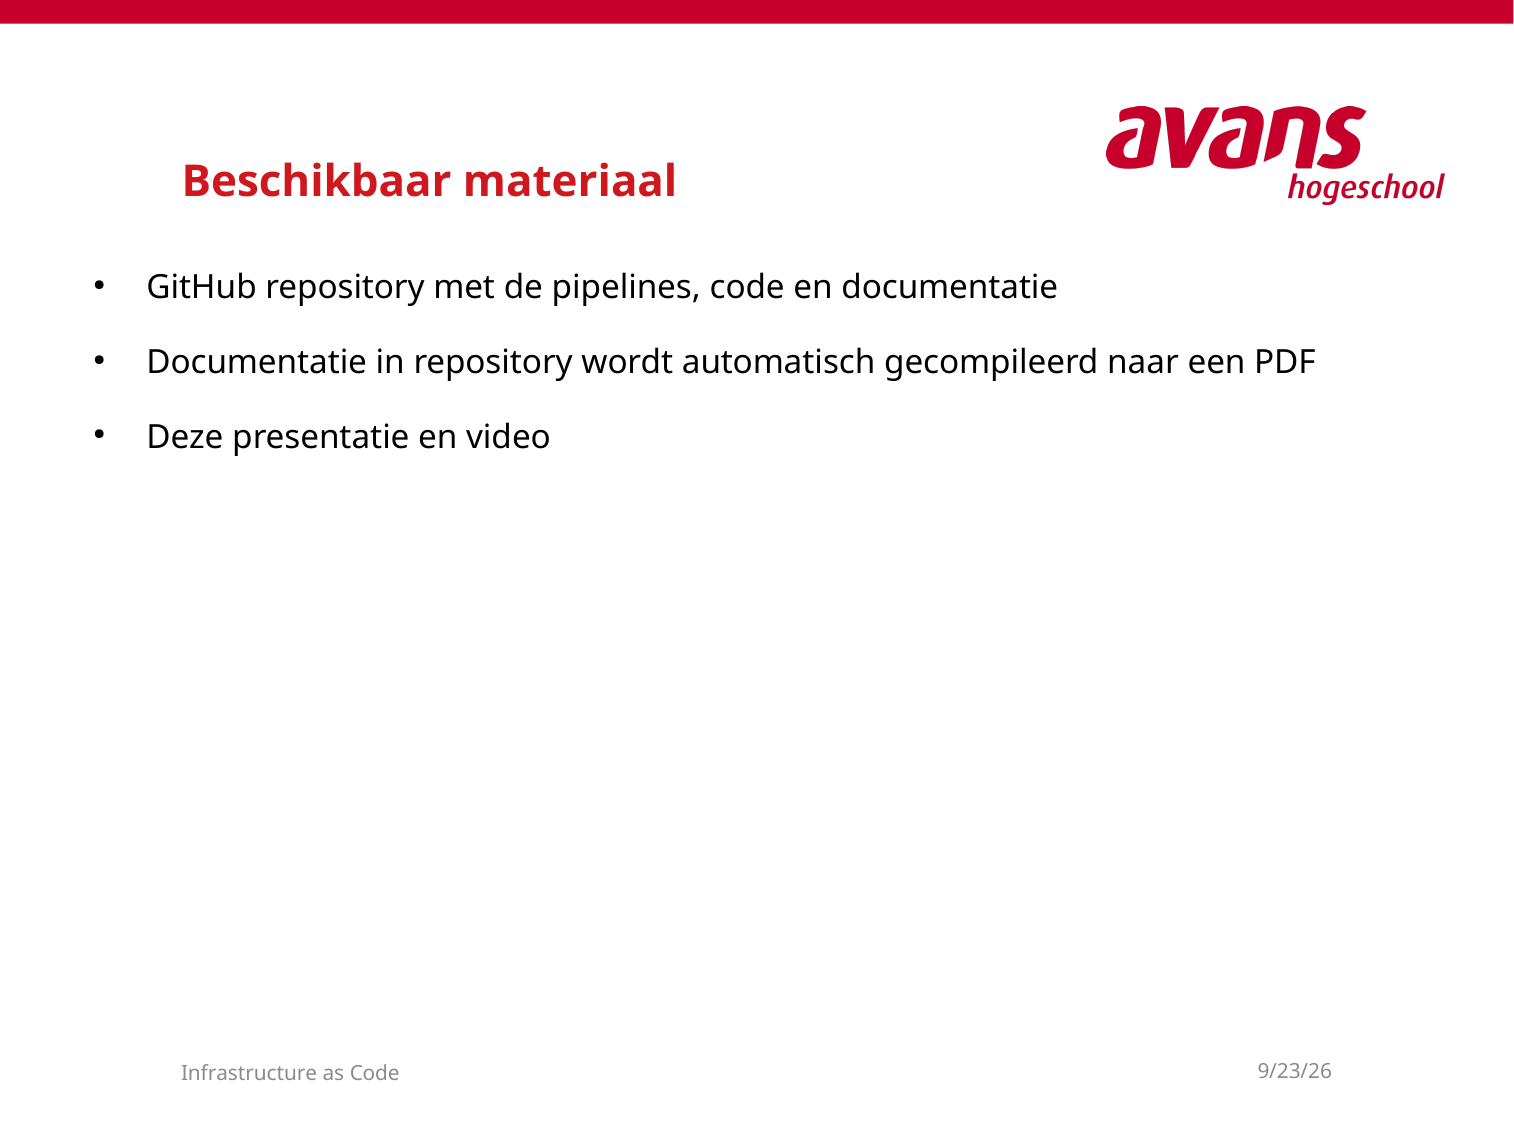

# Beschikbaar materiaal
GitHub repository met de pipelines, code en documentatie
Documentatie in repository wordt automatisch gecompileerd naar een PDF
Deze presentatie en video